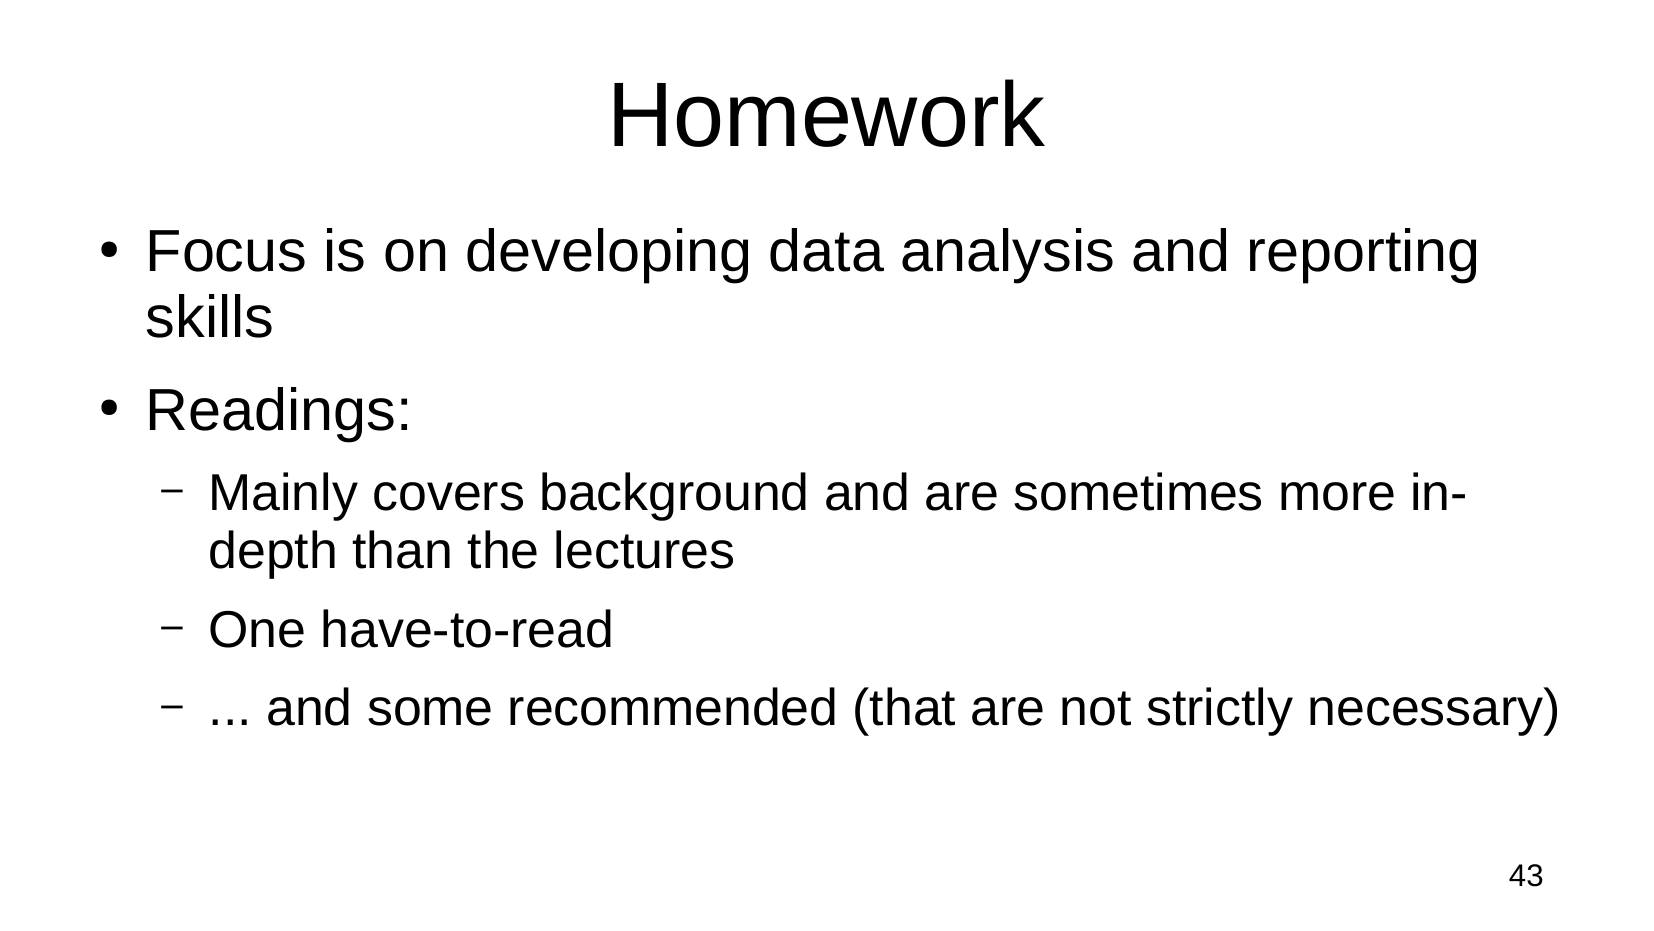

# Homework
Focus is on developing data analysis and reporting skills
Readings:
Mainly covers background and are sometimes more in-depth than the lectures
One have-to-read
... and some recommended (that are not strictly necessary)